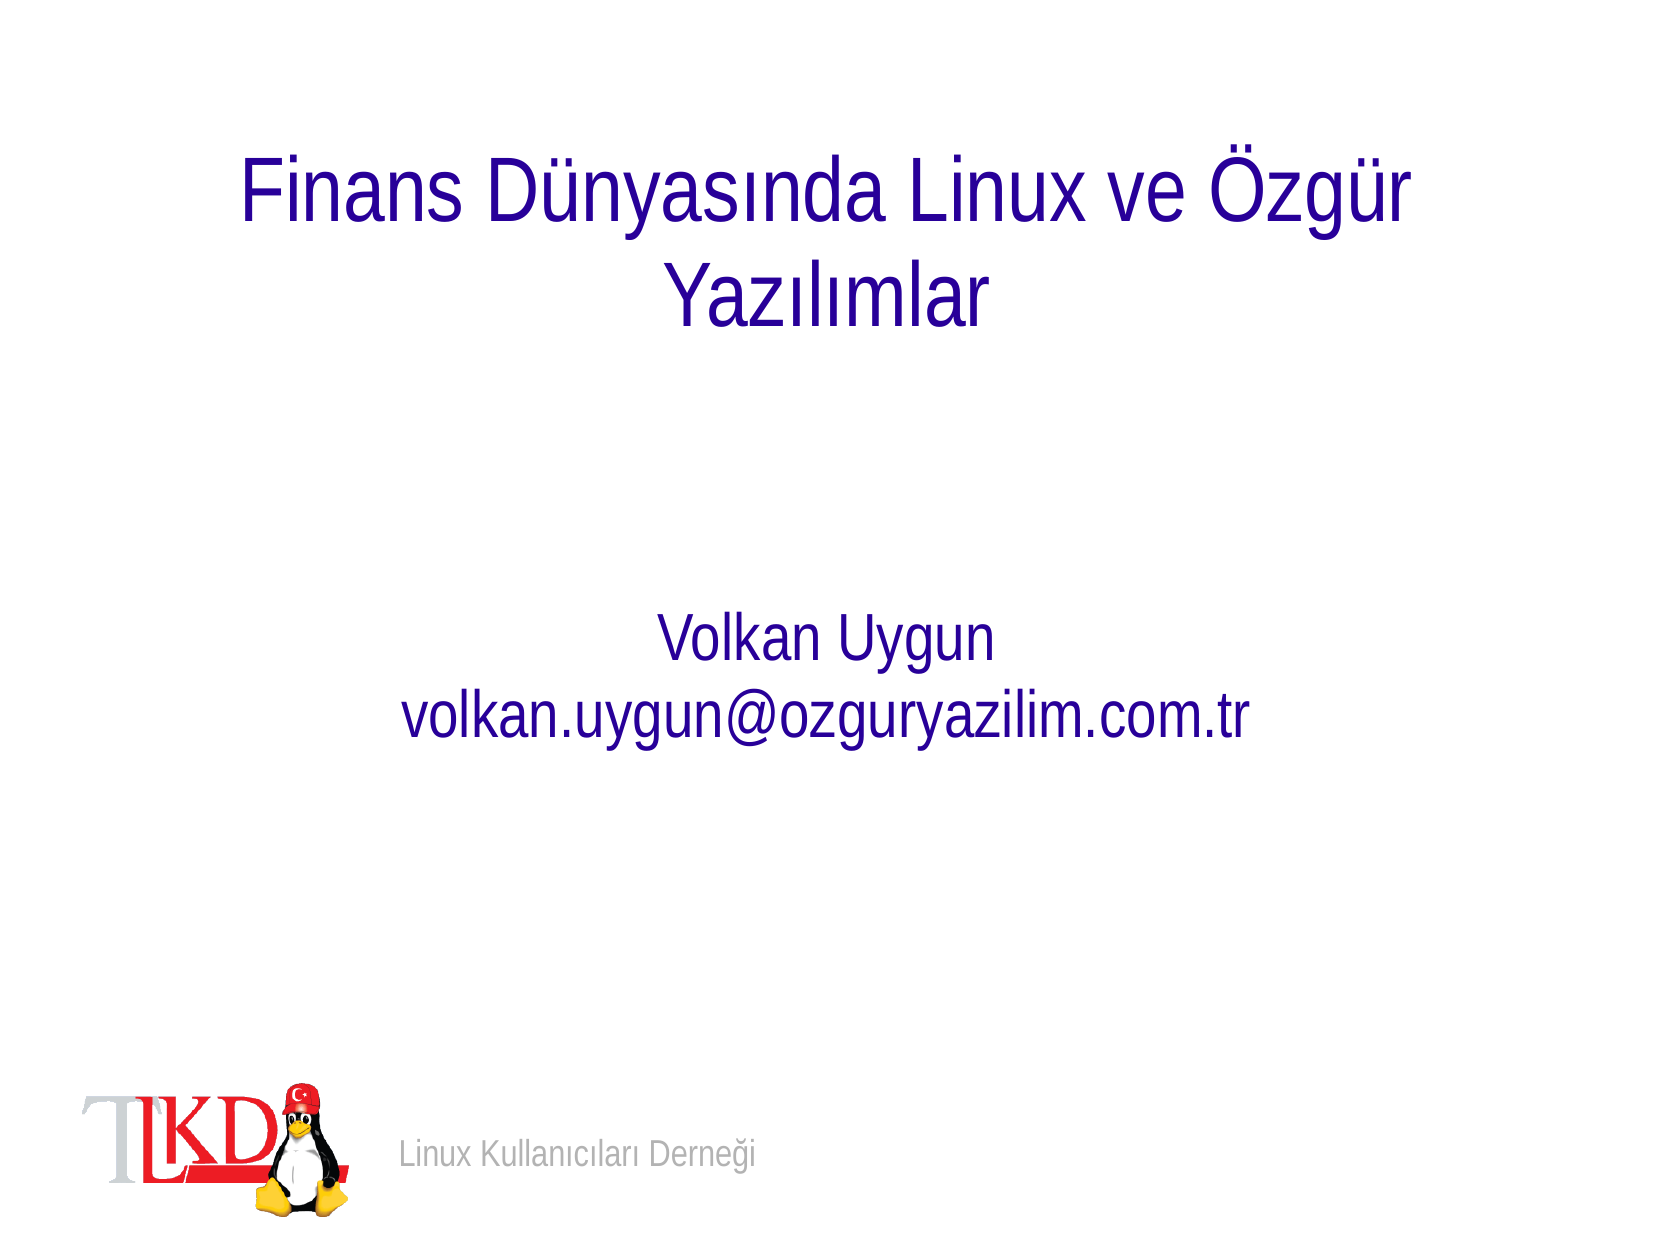

# Finans Dünyasında Linux ve Özgür Yazılımlar
Volkan Uygun
volkan.uygun@ozguryazilim.com.tr
Linux Kullanıcıları Derneği